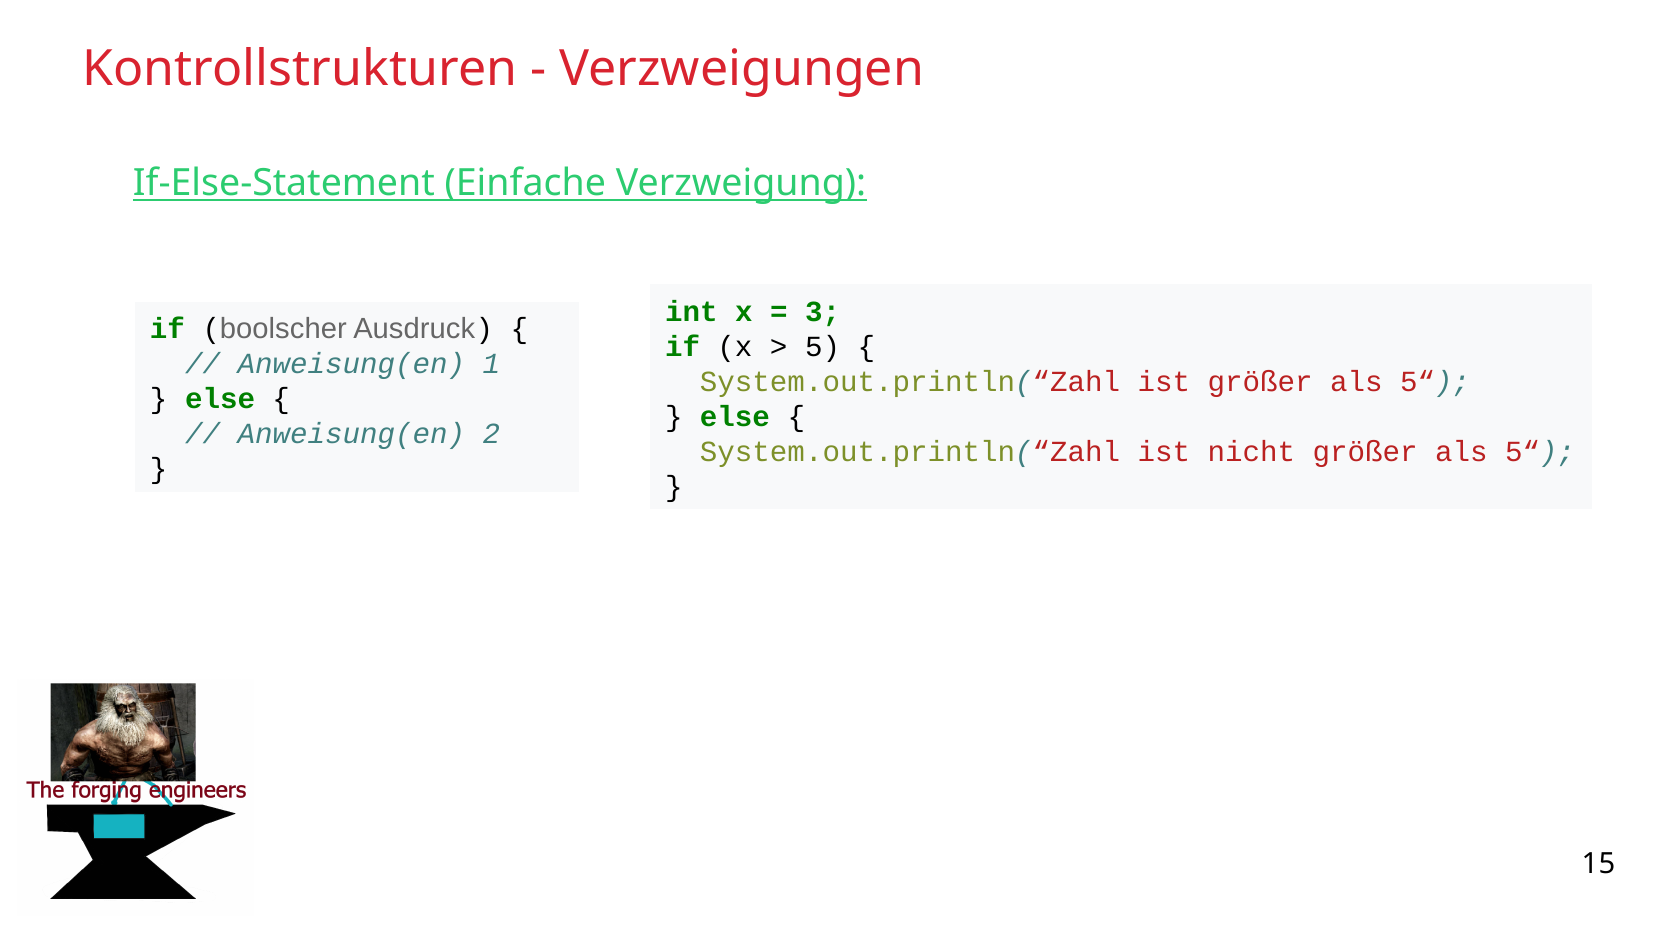

# Kontrollstrukturen - Verzweigungen
If-Else-Statement (Einfache Verzweigung):
int x = 3;
if (x > 5) {
 System.out.println(“Zahl ist größer als 5“);
} else {
 System.out.println(“Zahl ist nicht größer als 5“);
}
if (boolscher Ausdruck) {
 // Anweisung(en) 1
} else {
 // Anweisung(en) 2
}